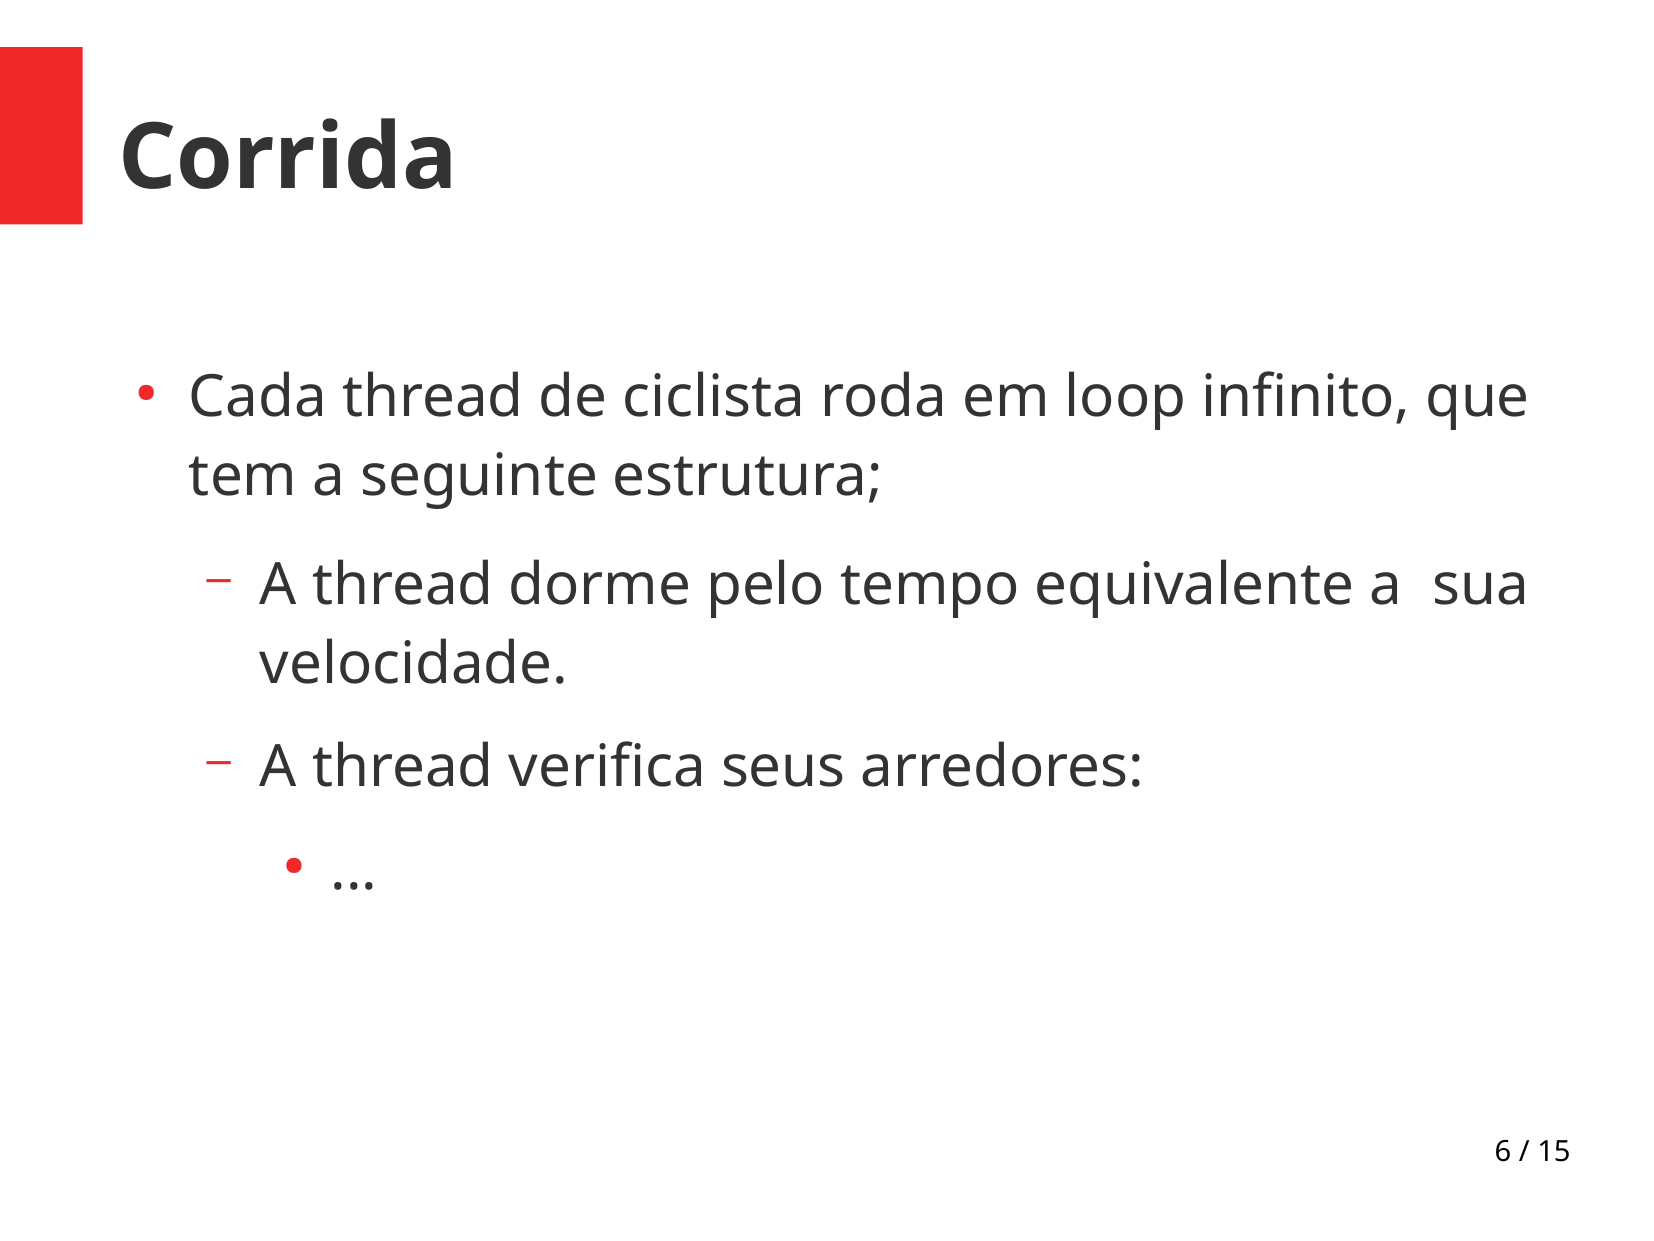

# Corrida
Cada thread de ciclista roda em loop infinito, que tem a seguinte estrutura;
A thread dorme pelo tempo equivalente a sua velocidade.
A thread verifica seus arredores:
...
6